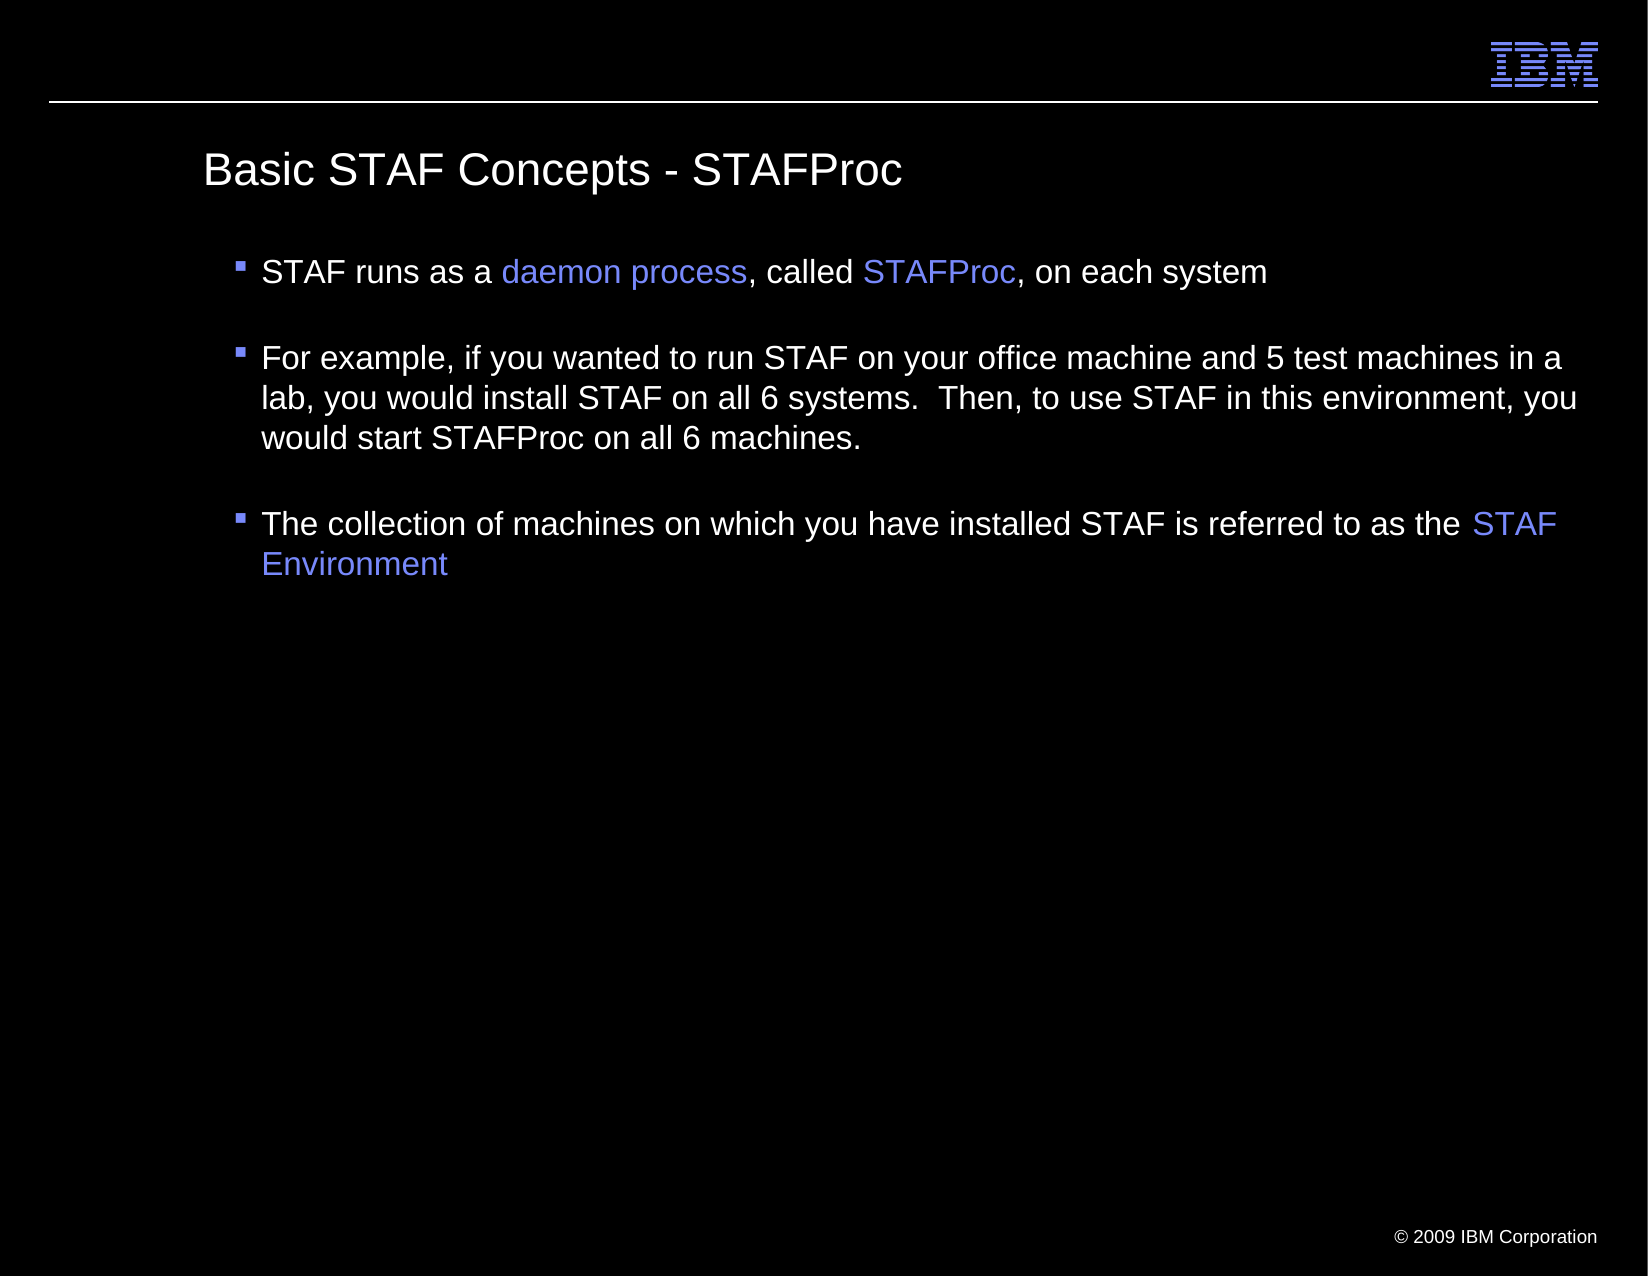

# Basic STAF Concepts - STAFProc
STAF runs as a daemon process, called STAFProc, on each system
For example, if you wanted to run STAF on your office machine and 5 test machines in a lab, you would install STAF on all 6 systems. Then, to use STAF in this environment, you would start STAFProc on all 6 machines.
The collection of machines on which you have installed STAF is referred to as the STAF Environment